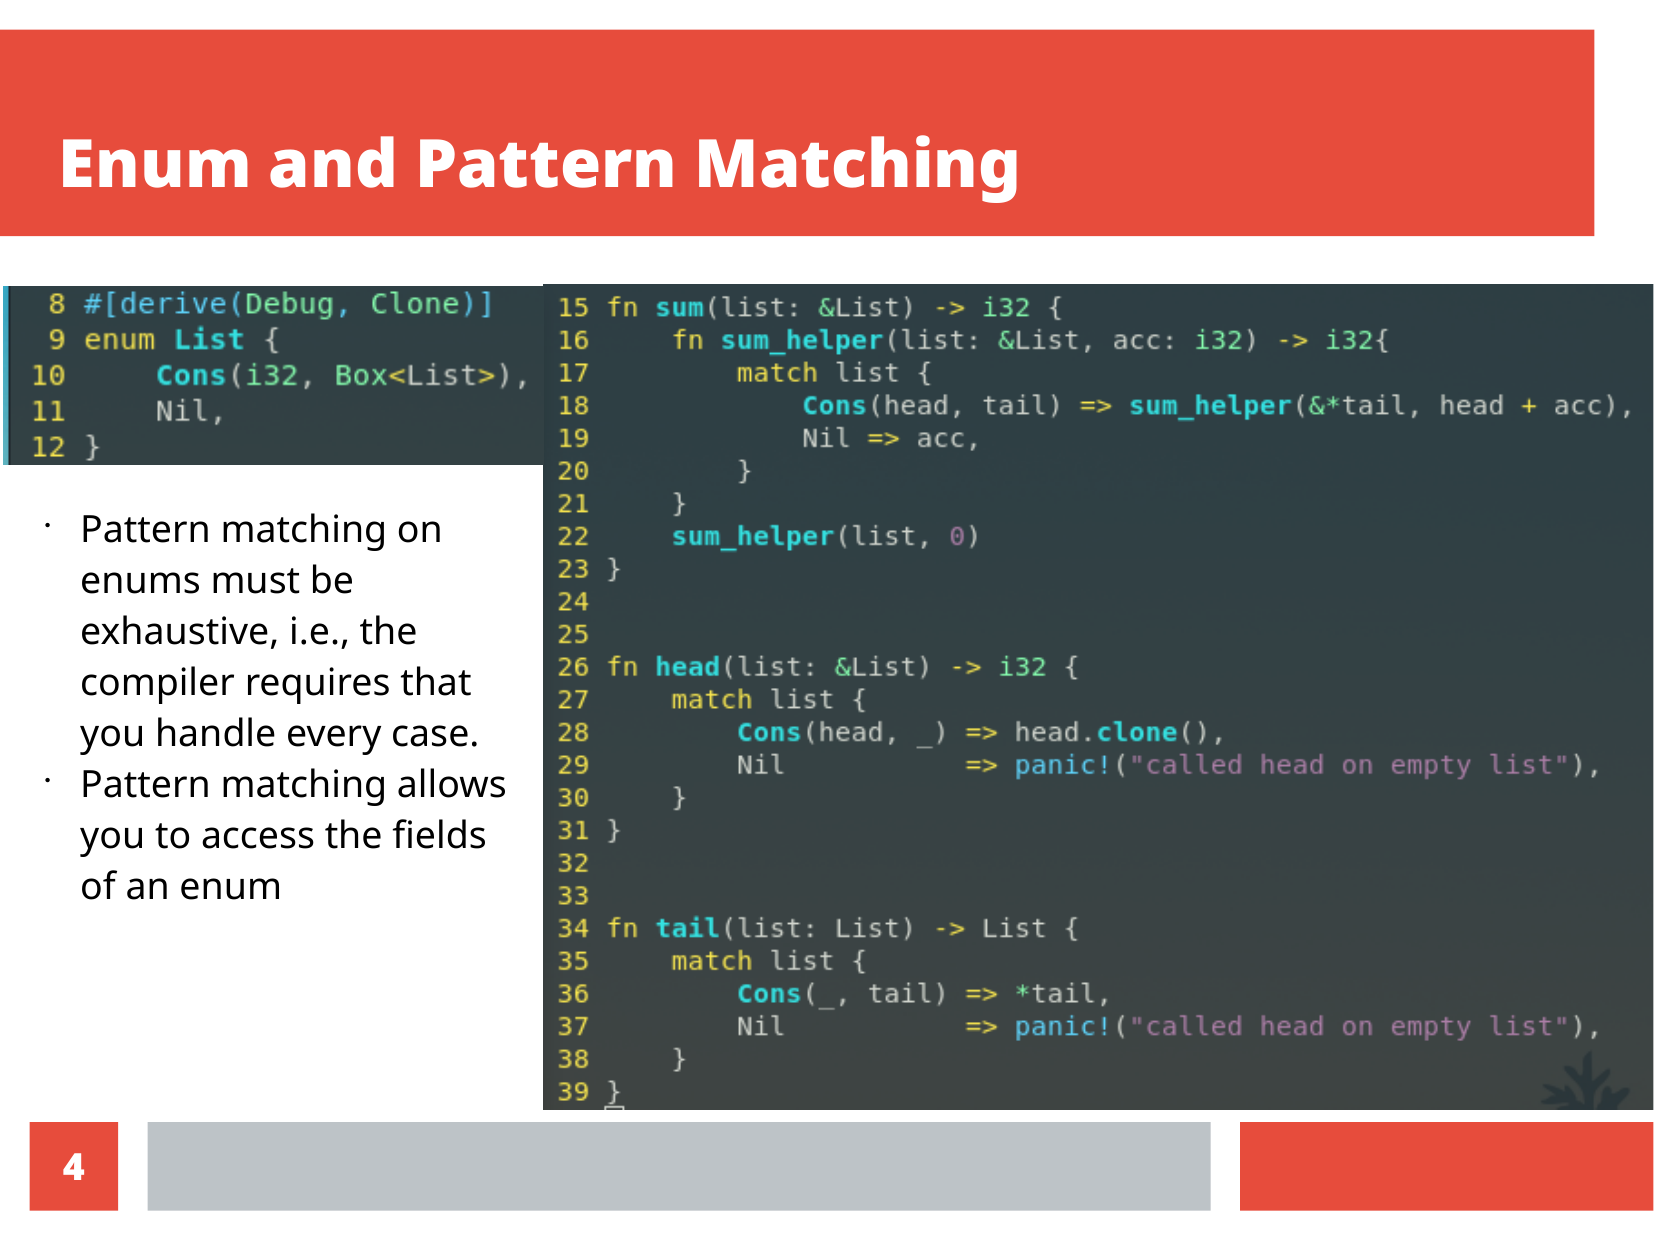

# Enum and Pattern Matching
Pattern matching on enums must be exhaustive, i.e., the compiler requires that you handle every case.
Pattern matching allows you to access the fields of an enum
4